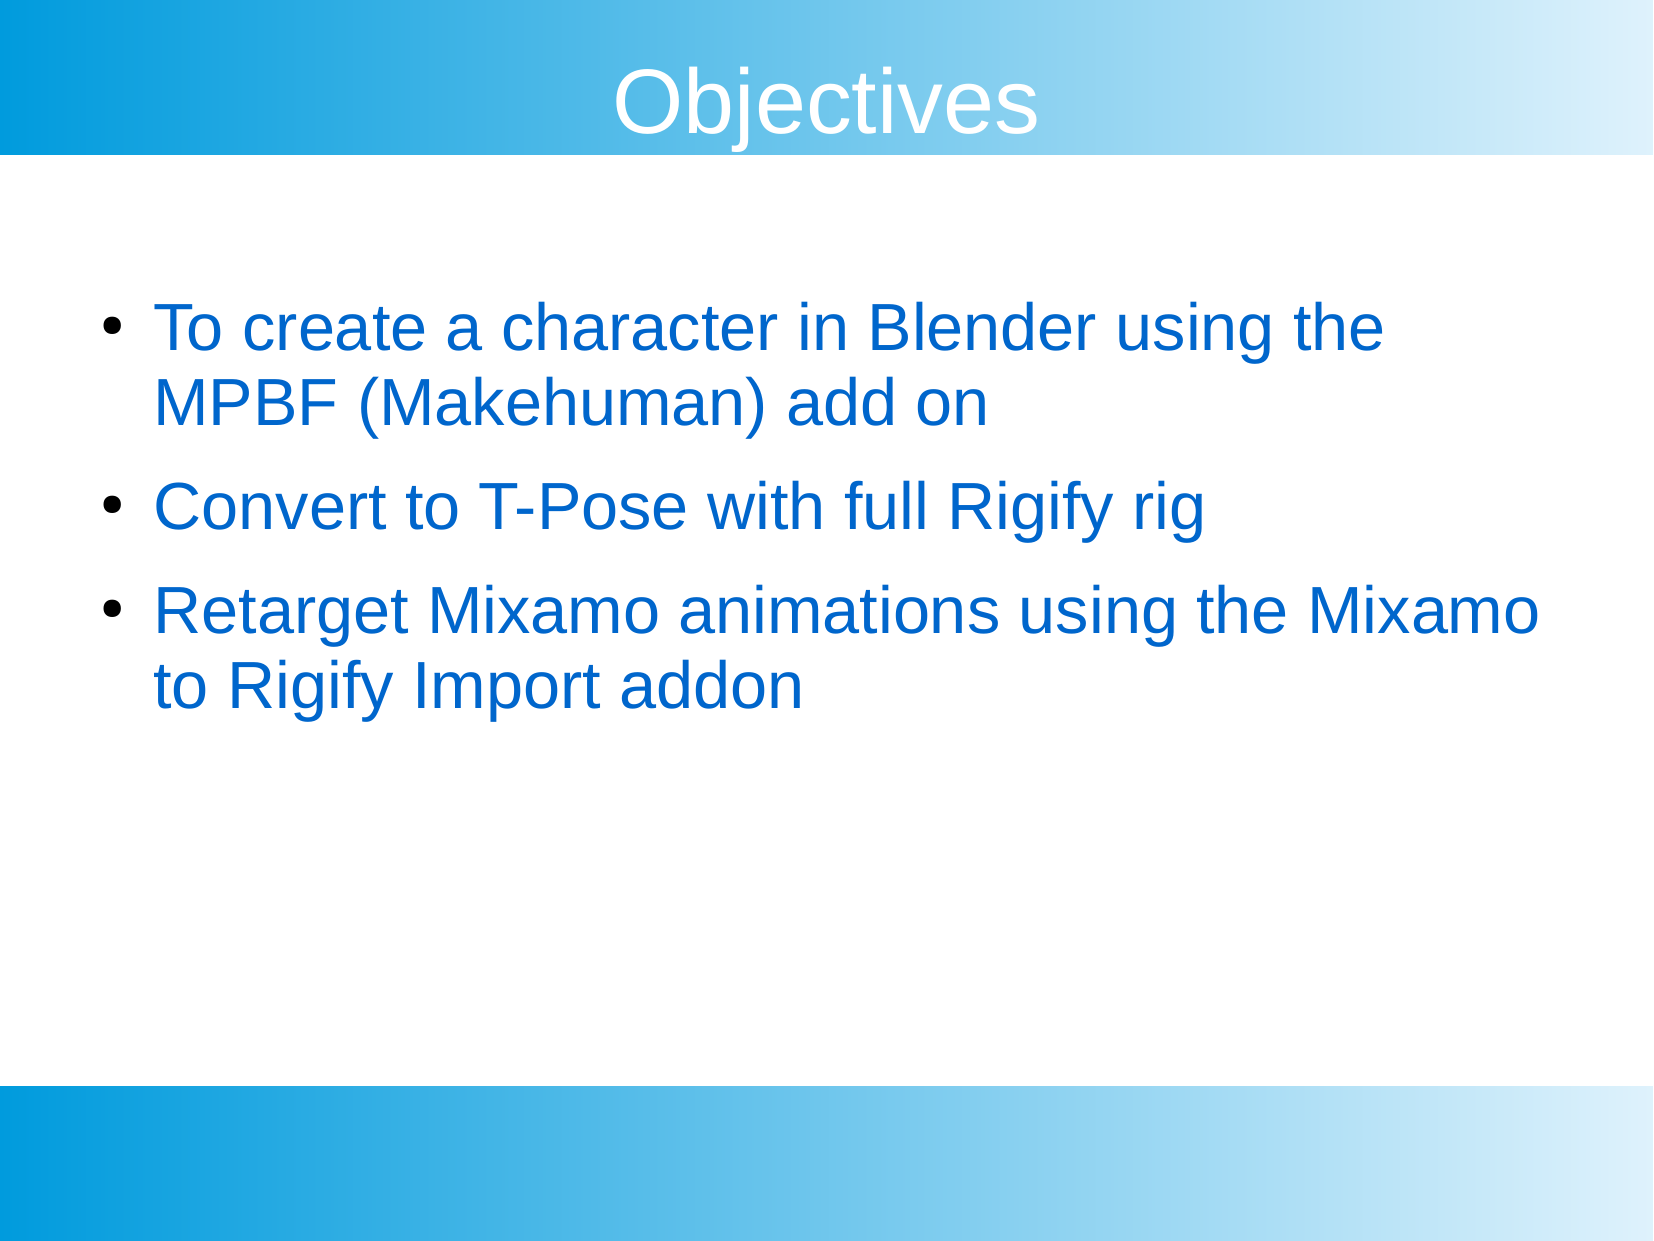

# Objectives
To create a character in Blender using the MPBF (Makehuman) add on
Convert to T-Pose with full Rigify rig
Retarget Mixamo animations using the Mixamo to Rigify Import addon